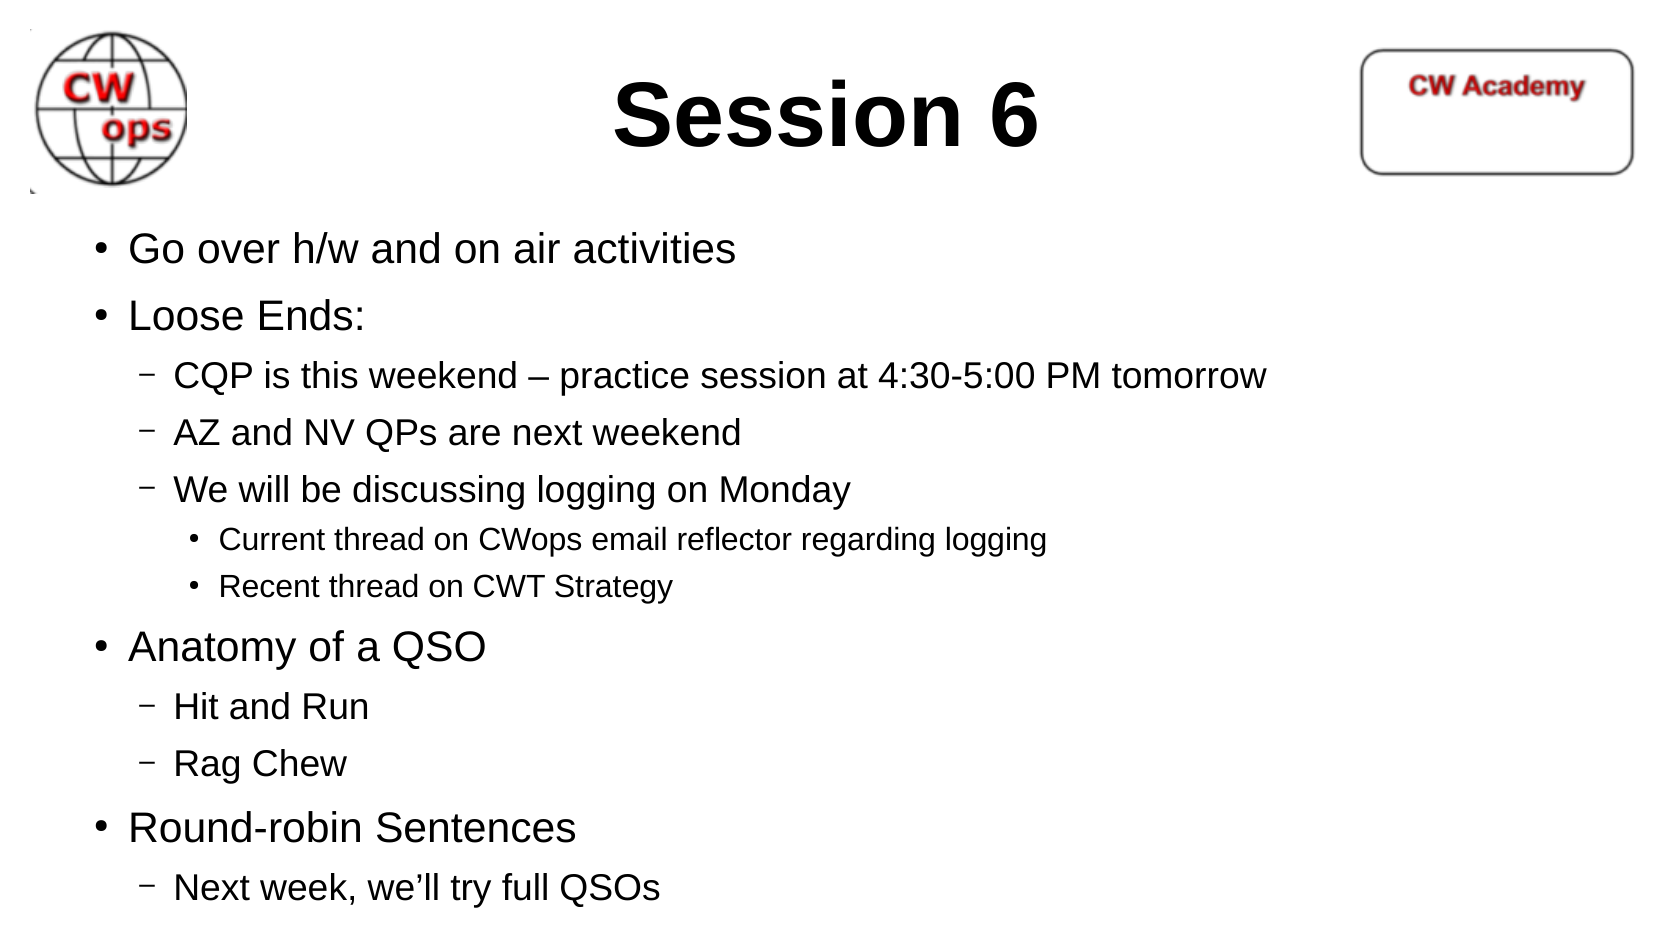

# Session 6
Go over h/w and on air activities
Loose Ends:
CQP is this weekend – practice session at 4:30-5:00 PM tomorrow
AZ and NV QPs are next weekend
We will be discussing logging on Monday
Current thread on CWops email reflector regarding logging
Recent thread on CWT Strategy
Anatomy of a QSO
Hit and Run
Rag Chew
Round-robin Sentences
Next week, we’ll try full QSOs